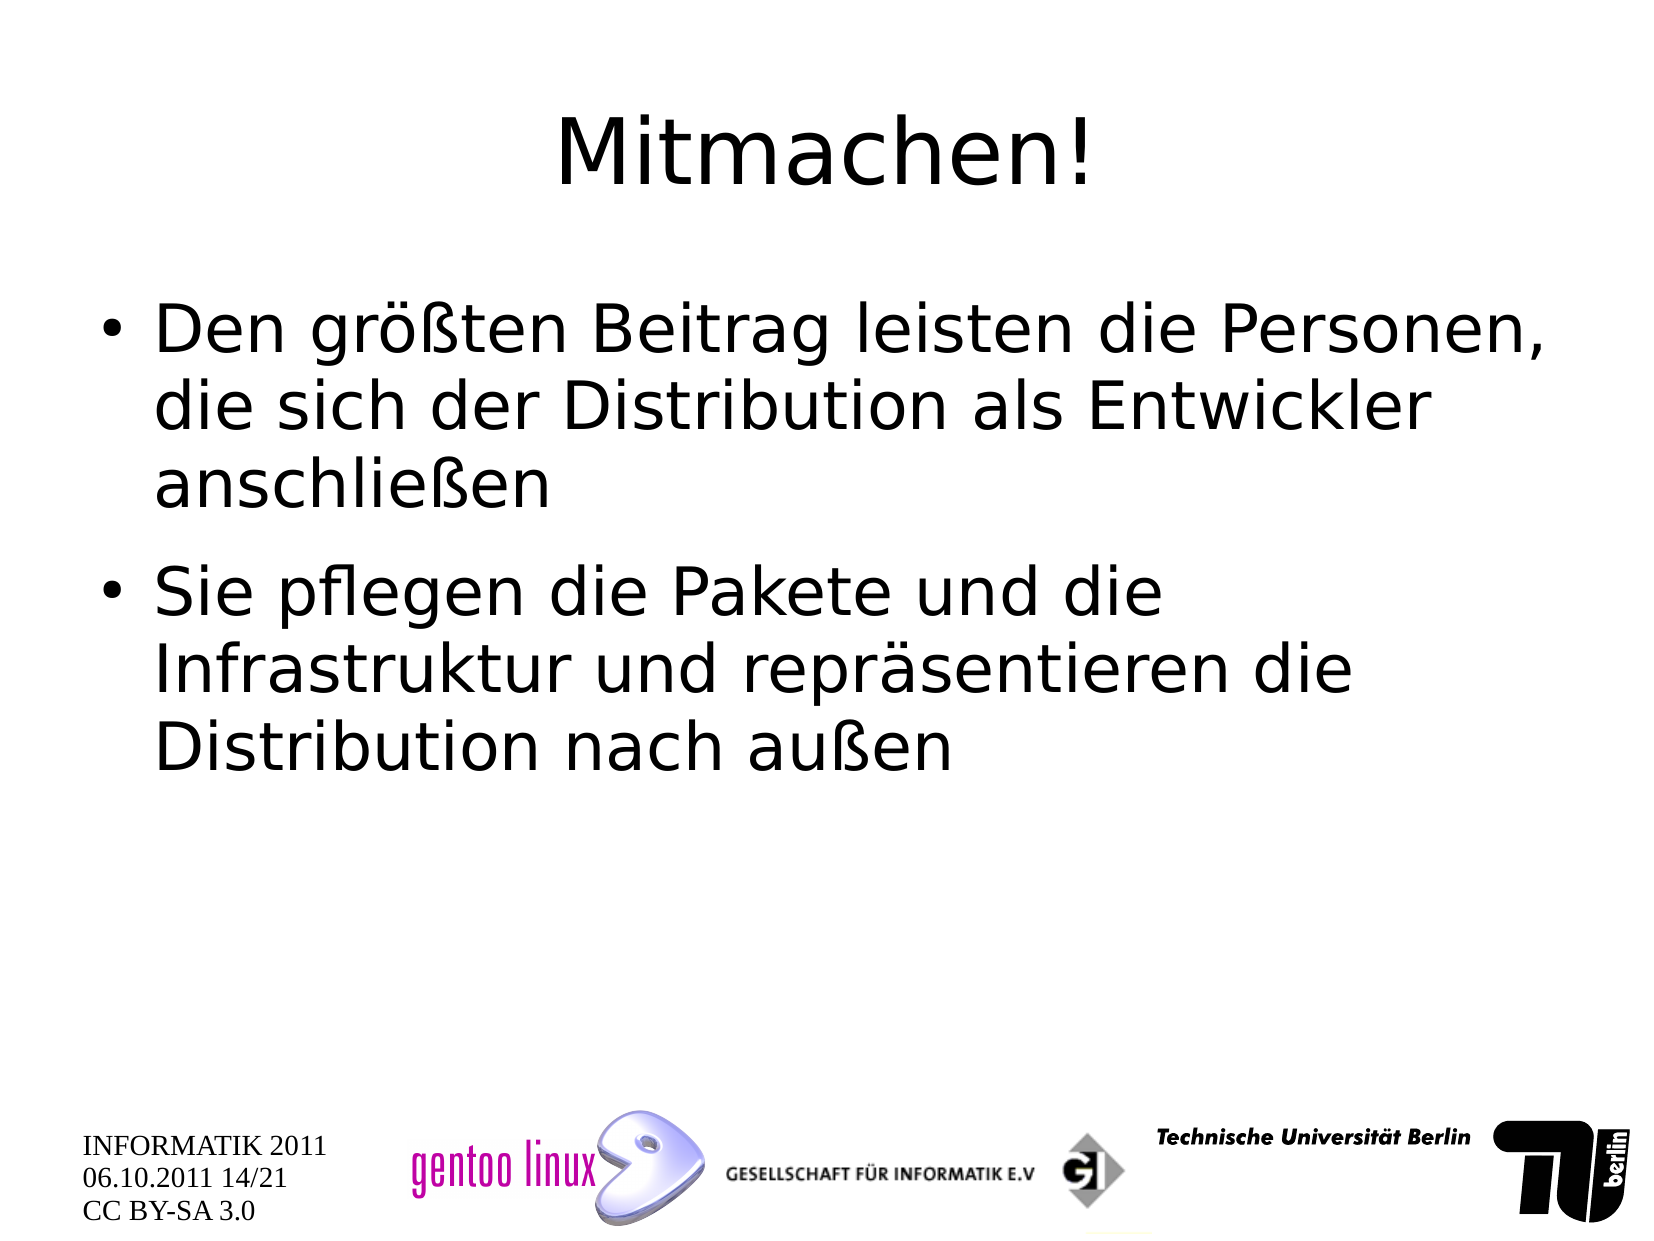

# Mitmachen!
Den größten Beitrag leisten die Personen, die sich der Distribution als Entwickler anschließen
Sie pflegen die Pakete und die Infrastruktur und repräsentieren die Distribution nach außen